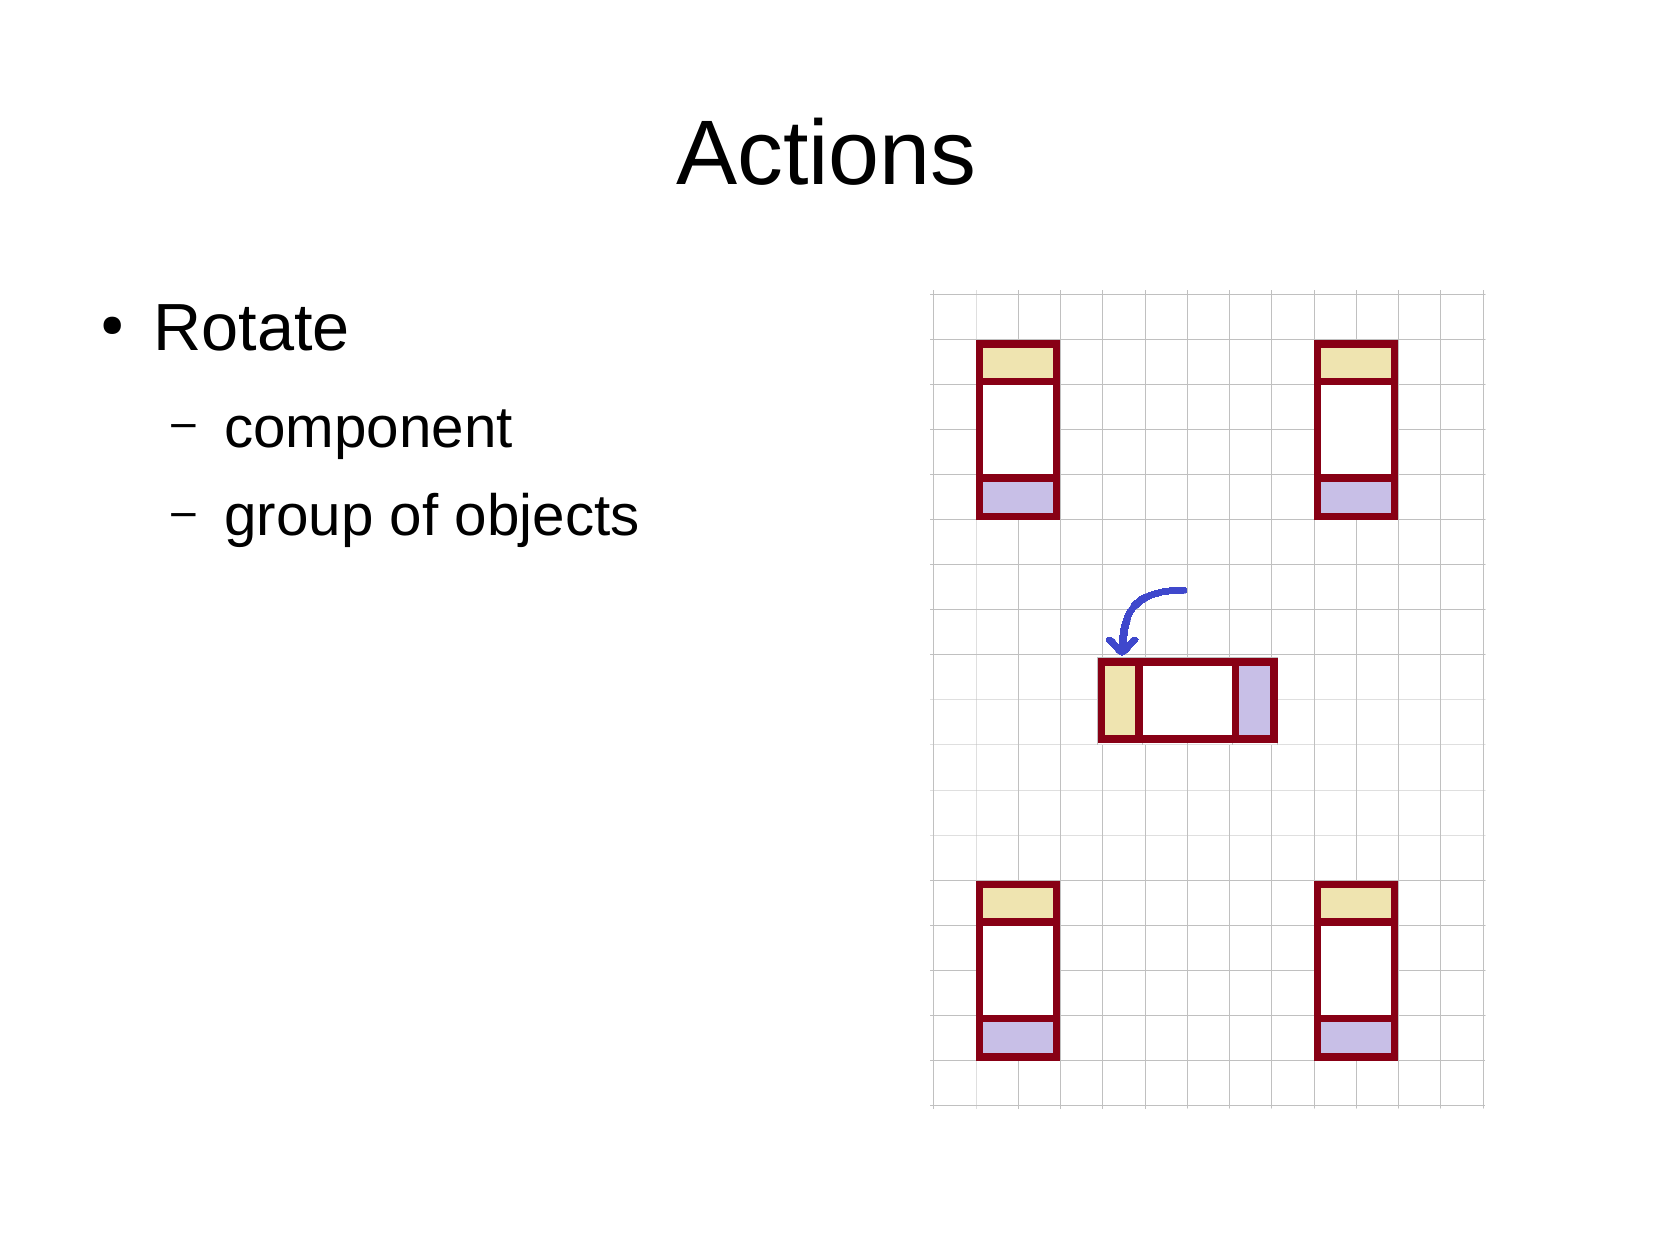

# Actions
Rotate
component
group of objects